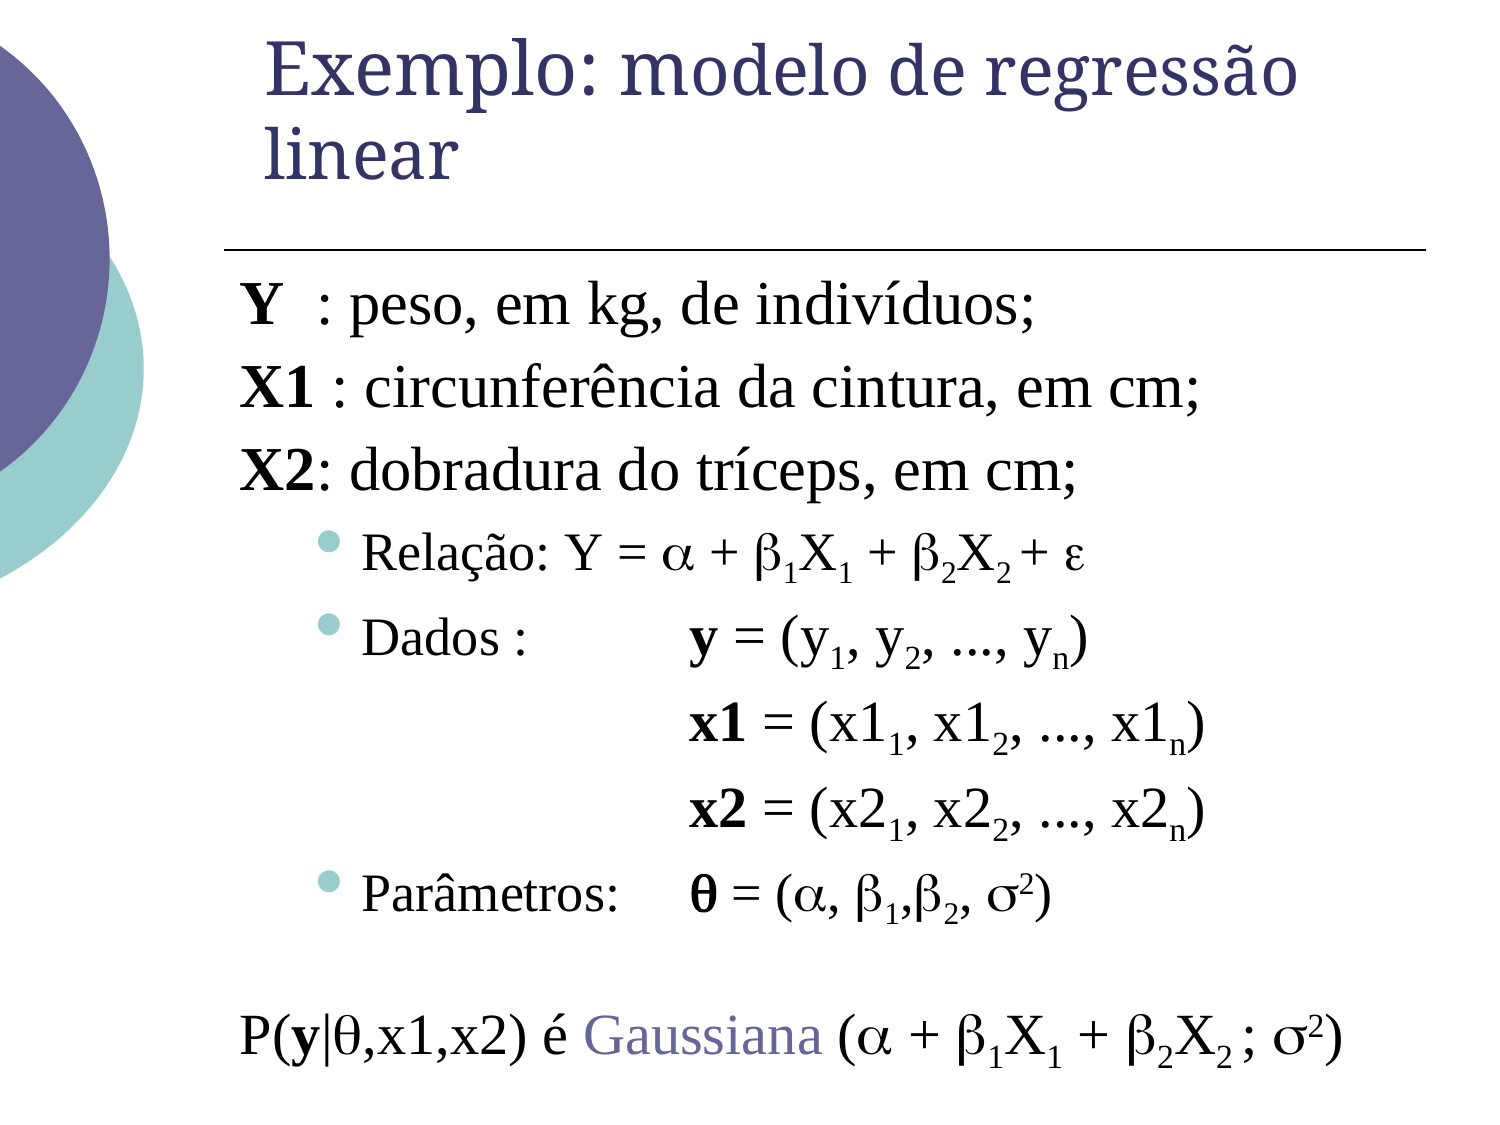

# Exemplo: modelo de regressão linear
Y : peso, em kg, de indivíduos;
X1 : circunferência da cintura, em cm;
X2: dobradura do tríceps, em cm;
Relação: Y =  + 1X1 + 2X2 + 
Dados :		y = (y1, y2, ..., yn)
				x1 = (x11, x12, ..., x1n)
				x2 = (x21, x22, ..., x2n)
Parâmetros: 	 = (, 1,2, 2)
P(y|,x1,x2) é Gaussiana ( + 1X1 + 2X2 ; 2)